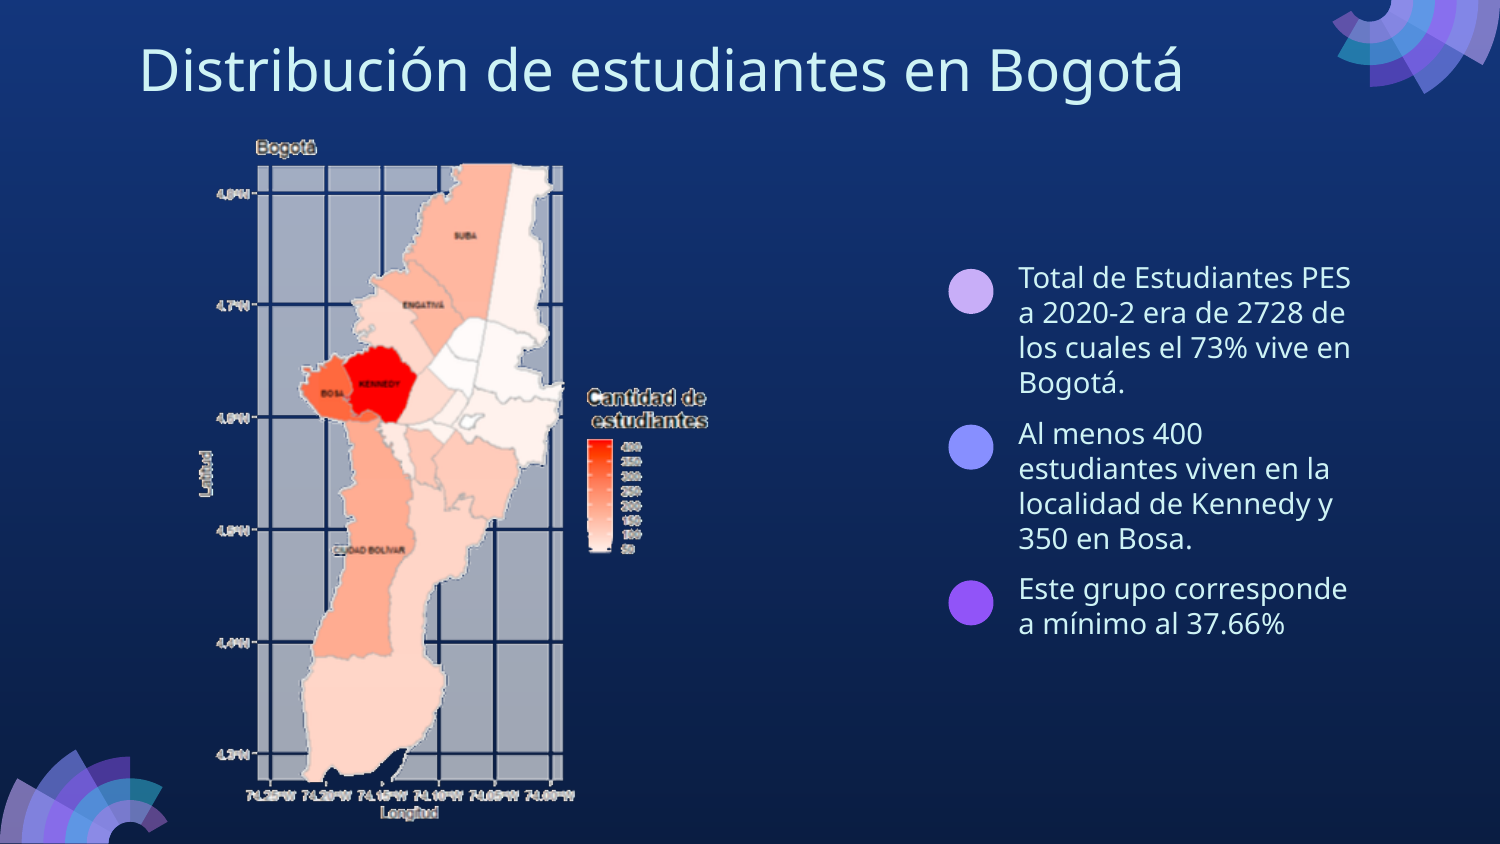

# Distribución de estudiantes en Bogotá
Total de Estudiantes PES a 2020-2 era de 2728 de los cuales el 73% vive en Bogotá.
Al menos 400 estudiantes viven en la localidad de Kennedy y 350 en Bosa.
Este grupo corresponde a mínimo al 37.66%